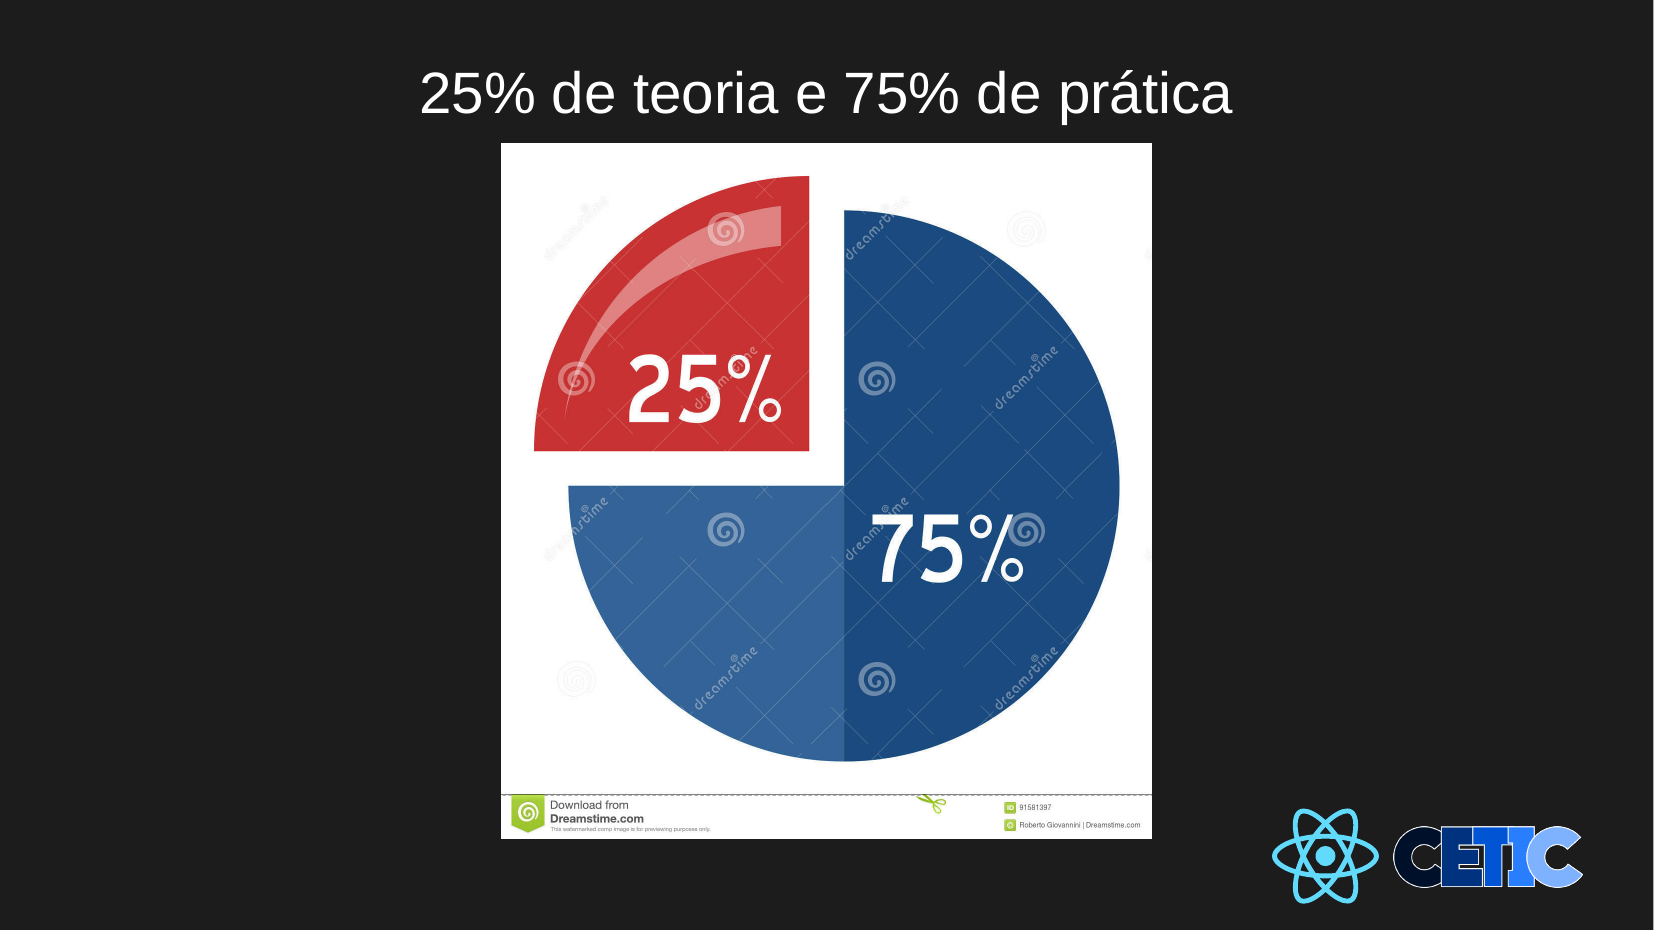

25% de teoria e 75% de prática